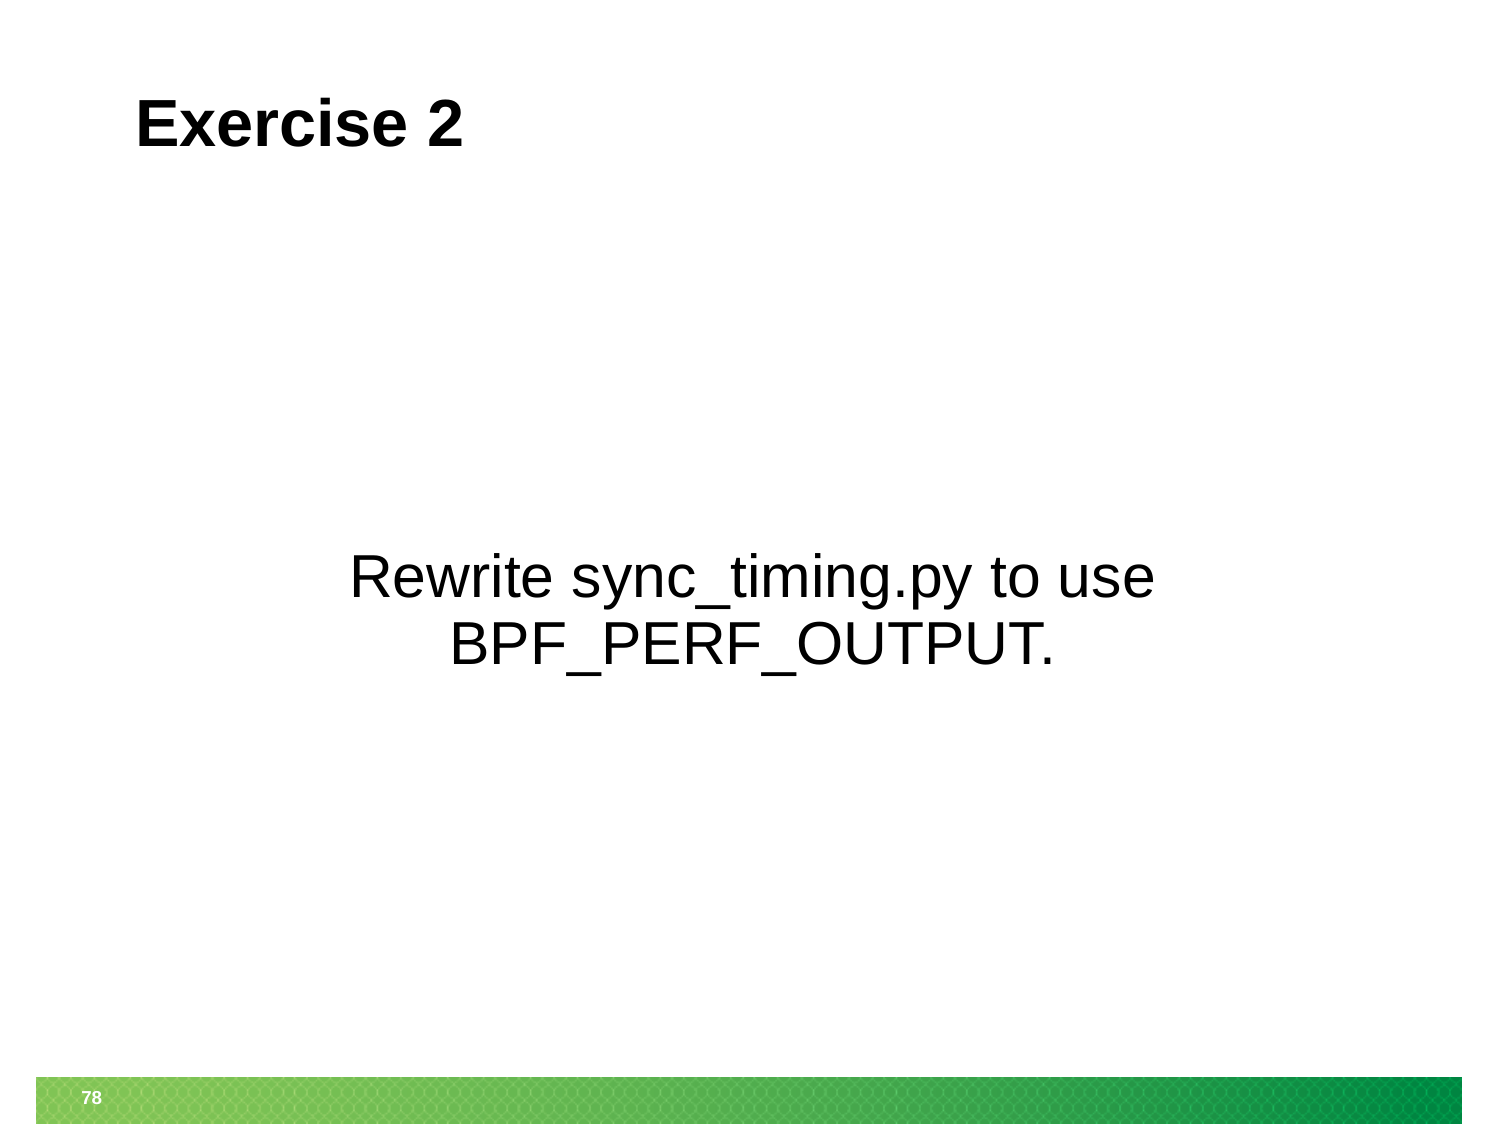

# Exercise 2
Rewrite sync_timing.py to use BPF_PERF_OUTPUT.